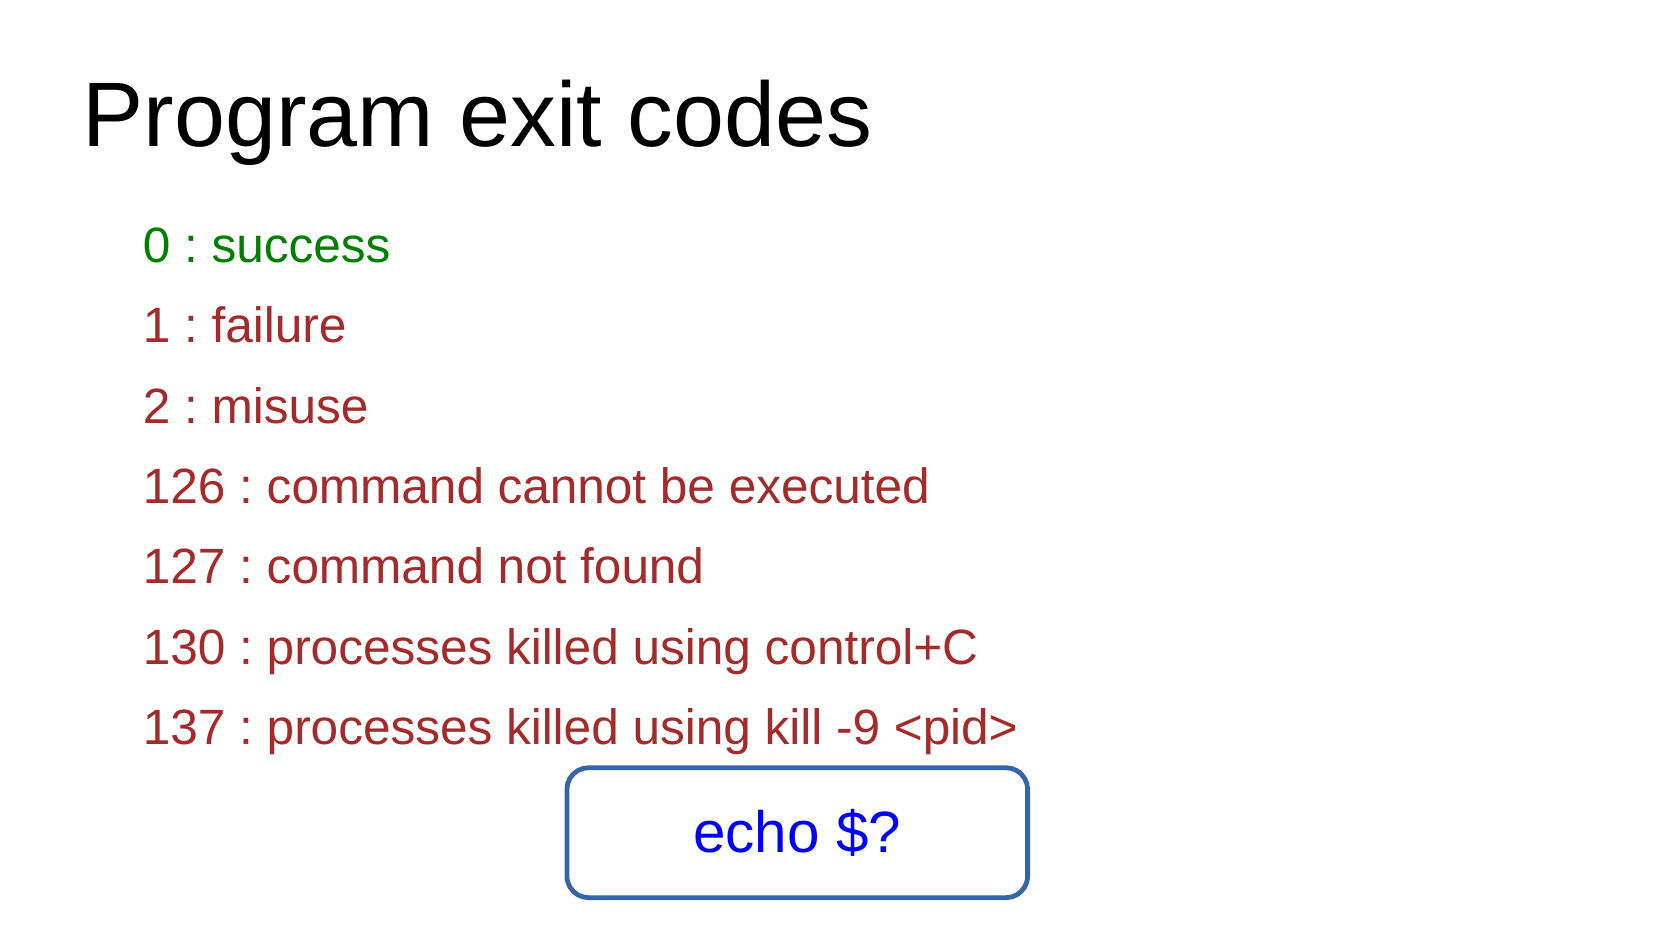

# Program exit codes
0 : success
1 : failure
2 : misuse
126 : command cannot be executed
127 : command not found
130 : processes killed using control+C
137 : processes killed using kill -9 <pid>
echo $?